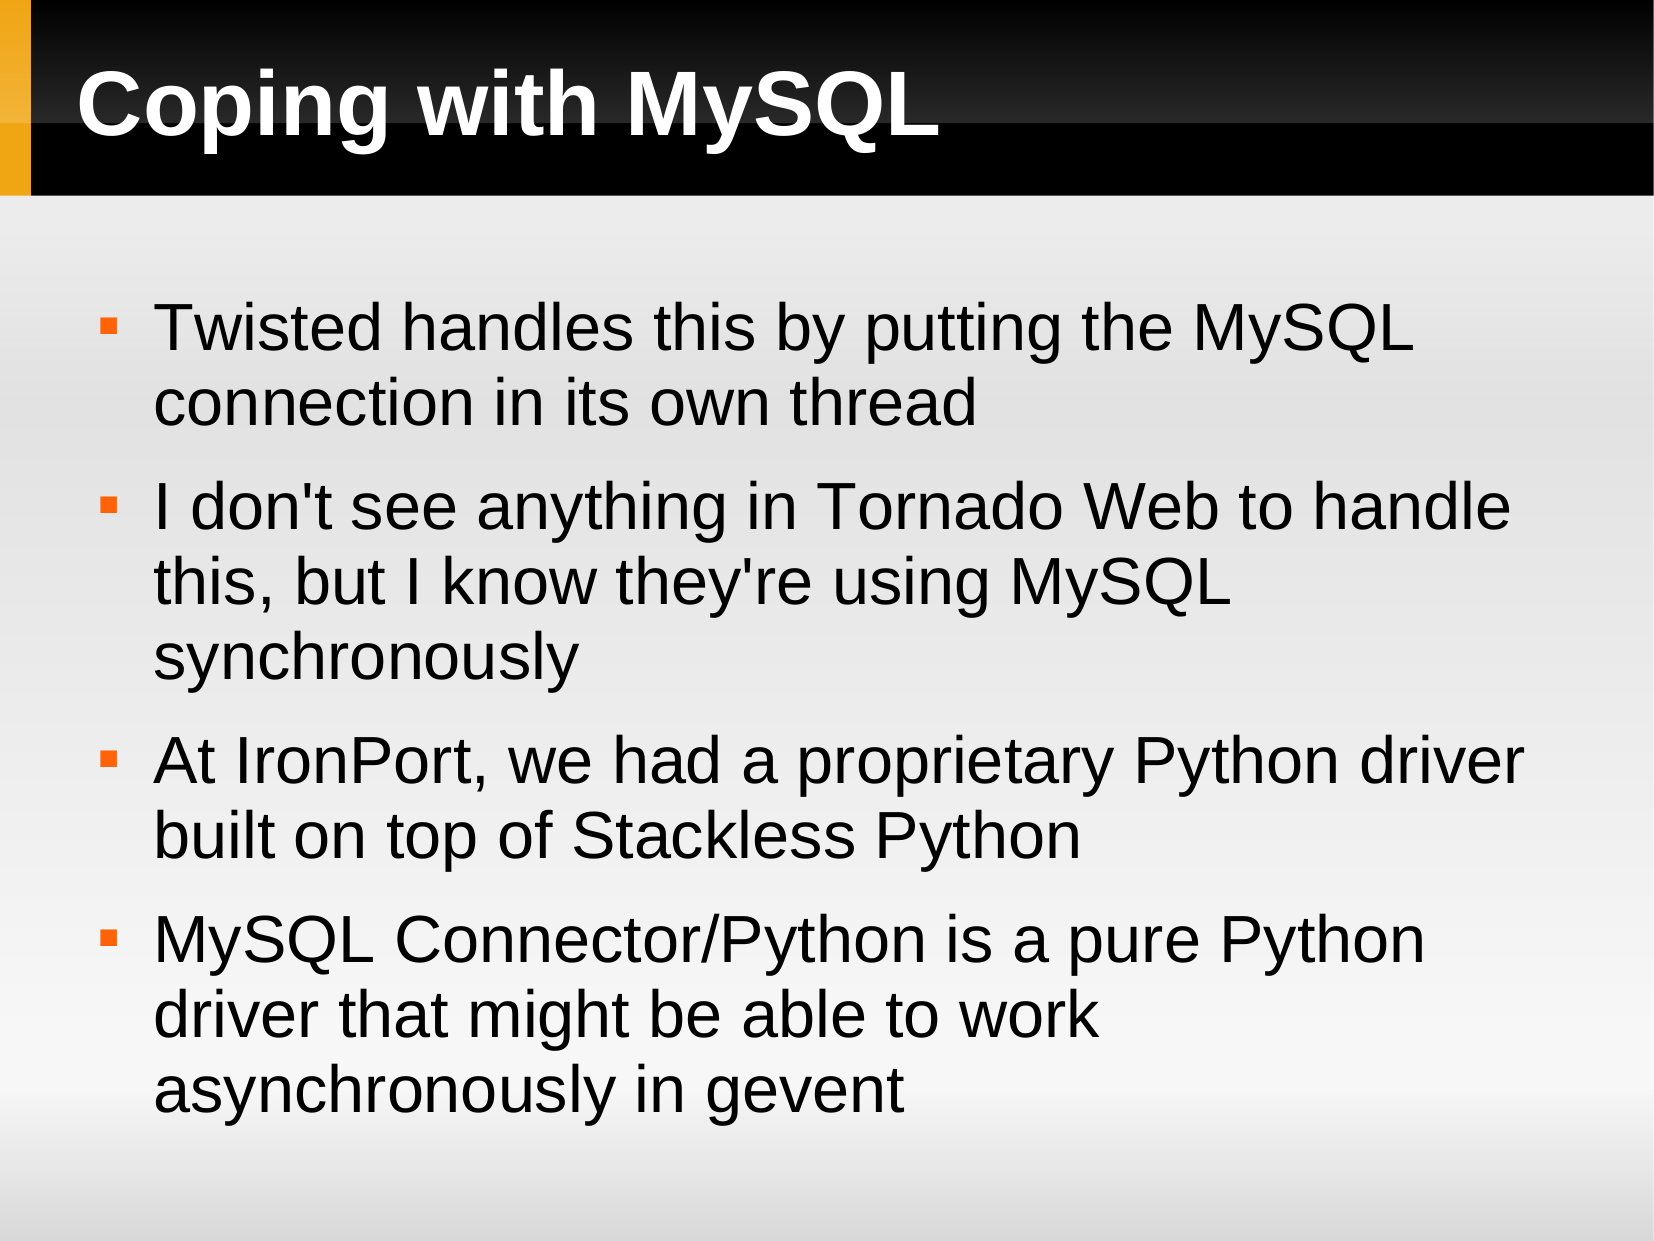

# Coping with MySQL
Twisted handles this by putting the MySQL connection in its own thread
I don't see anything in Tornado Web to handle this, but I know they're using MySQL synchronously
At IronPort, we had a proprietary Python driver built on top of Stackless Python
MySQL Connector/Python is a pure Python driver that might be able to work asynchronously in gevent